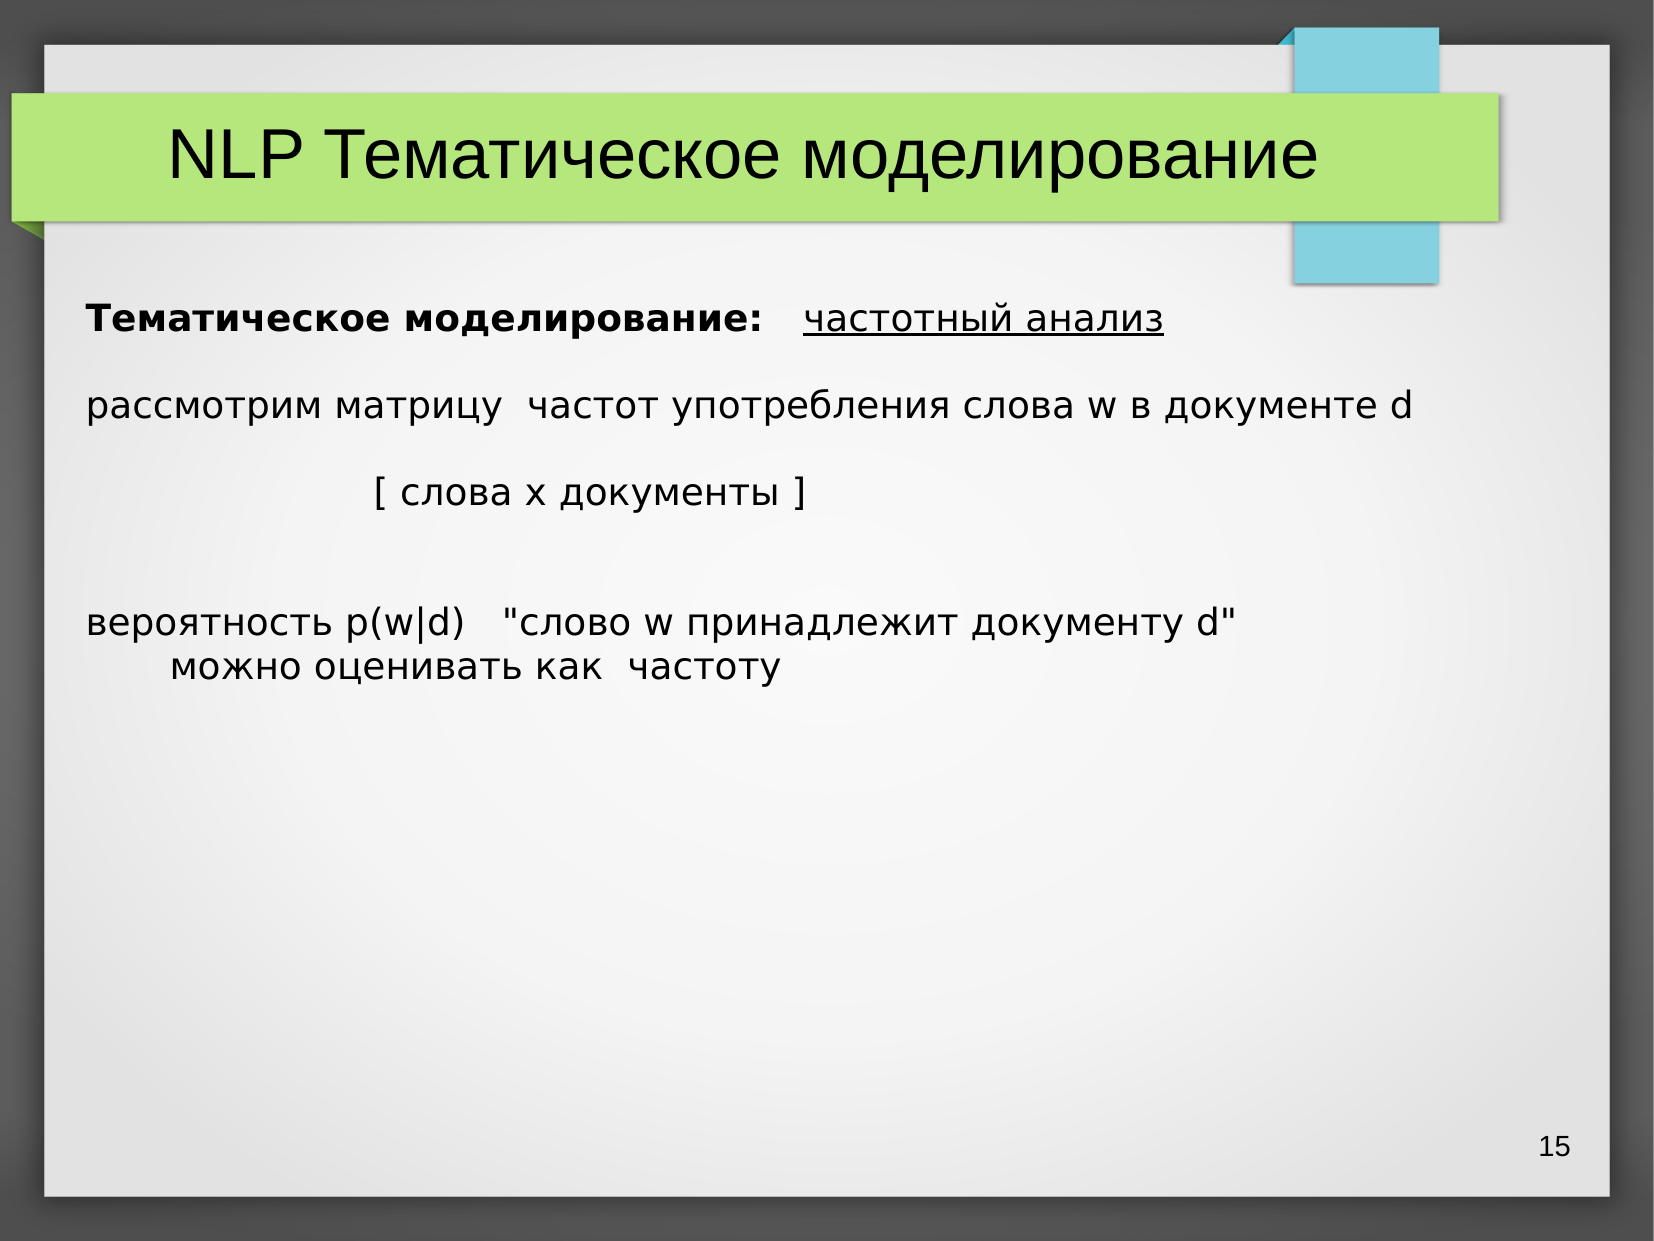

# NLP Тематическое моделирование
Тематическое моделирование: частотный анализ
рассмотрим матрицу частот употребления слова w в документе d
 [ слова x документы ]
вероятность p(w|d) "слово w принадлежит документу d"
 можно оценивать как частоту
15